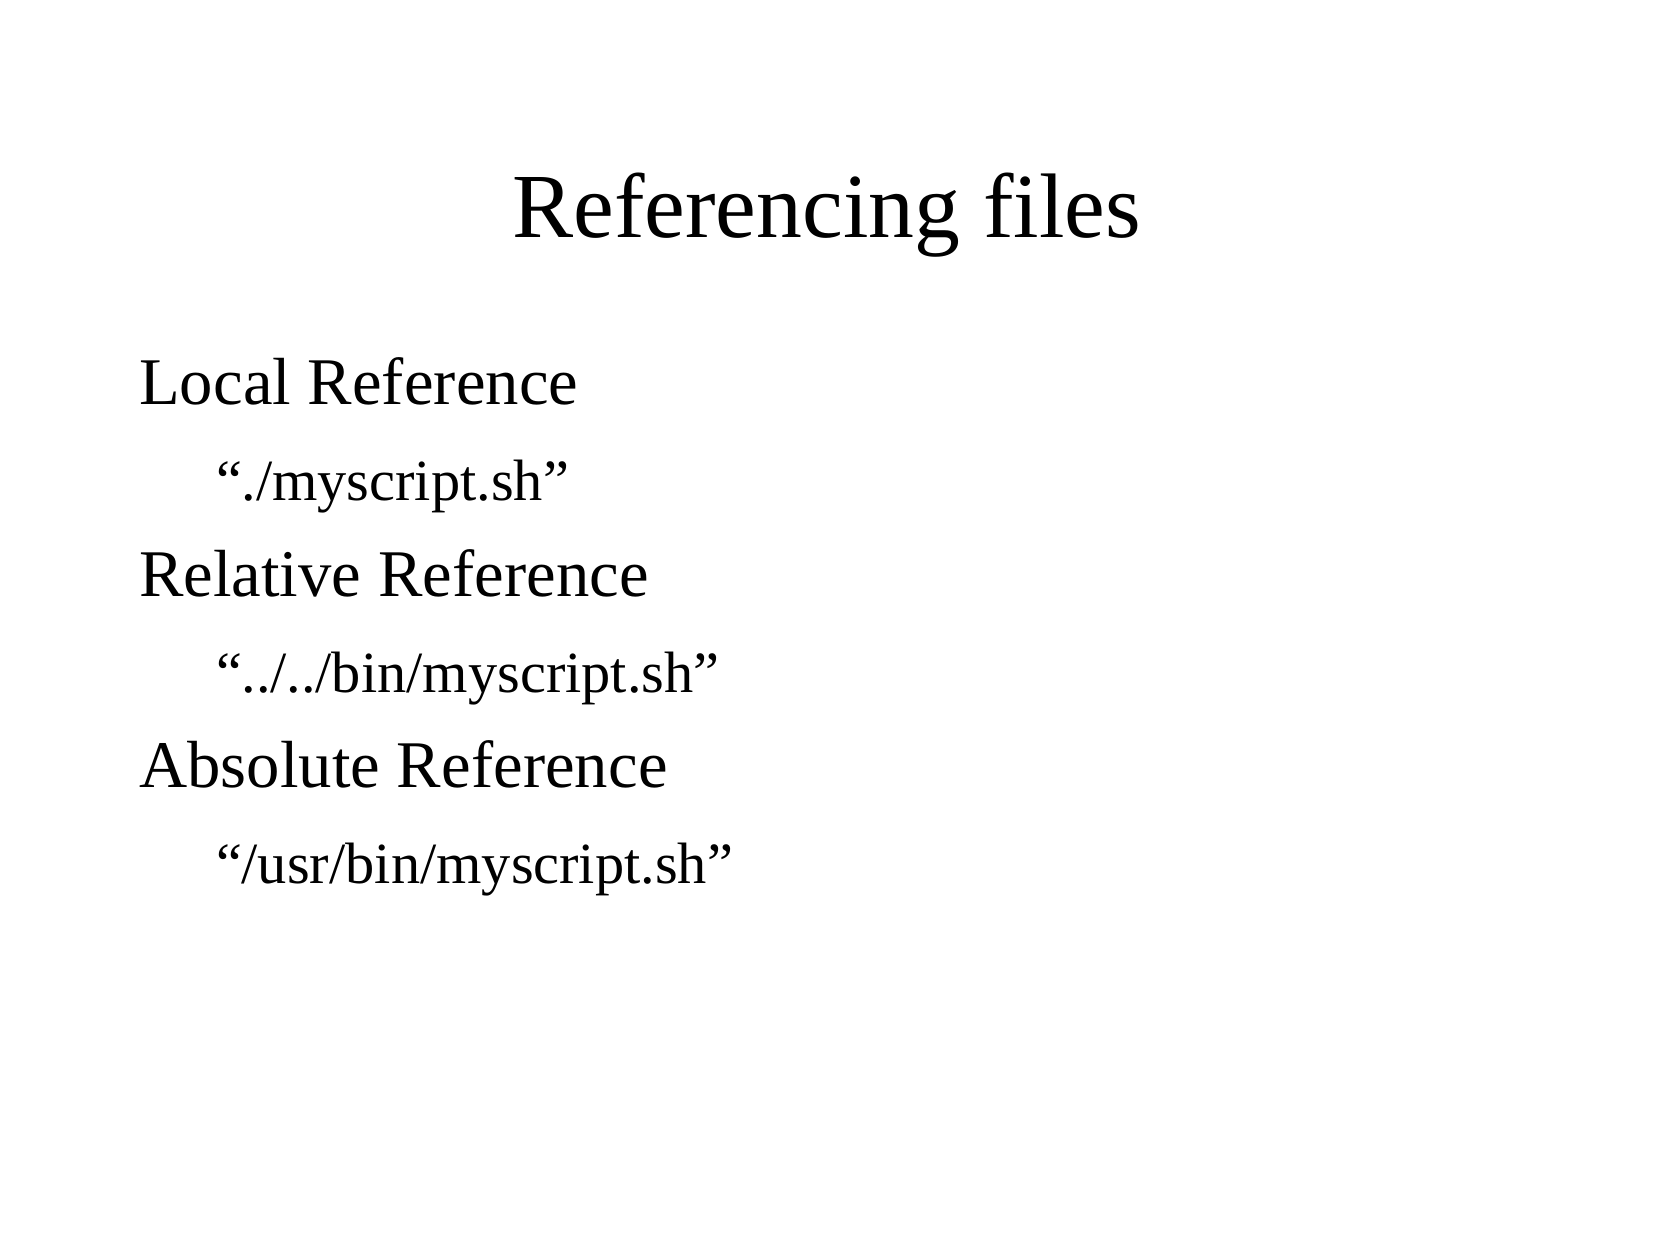

# Referencing files
Local Reference
“./myscript.sh”
Relative Reference
“../../bin/myscript.sh”
Absolute Reference
“/usr/bin/myscript.sh”